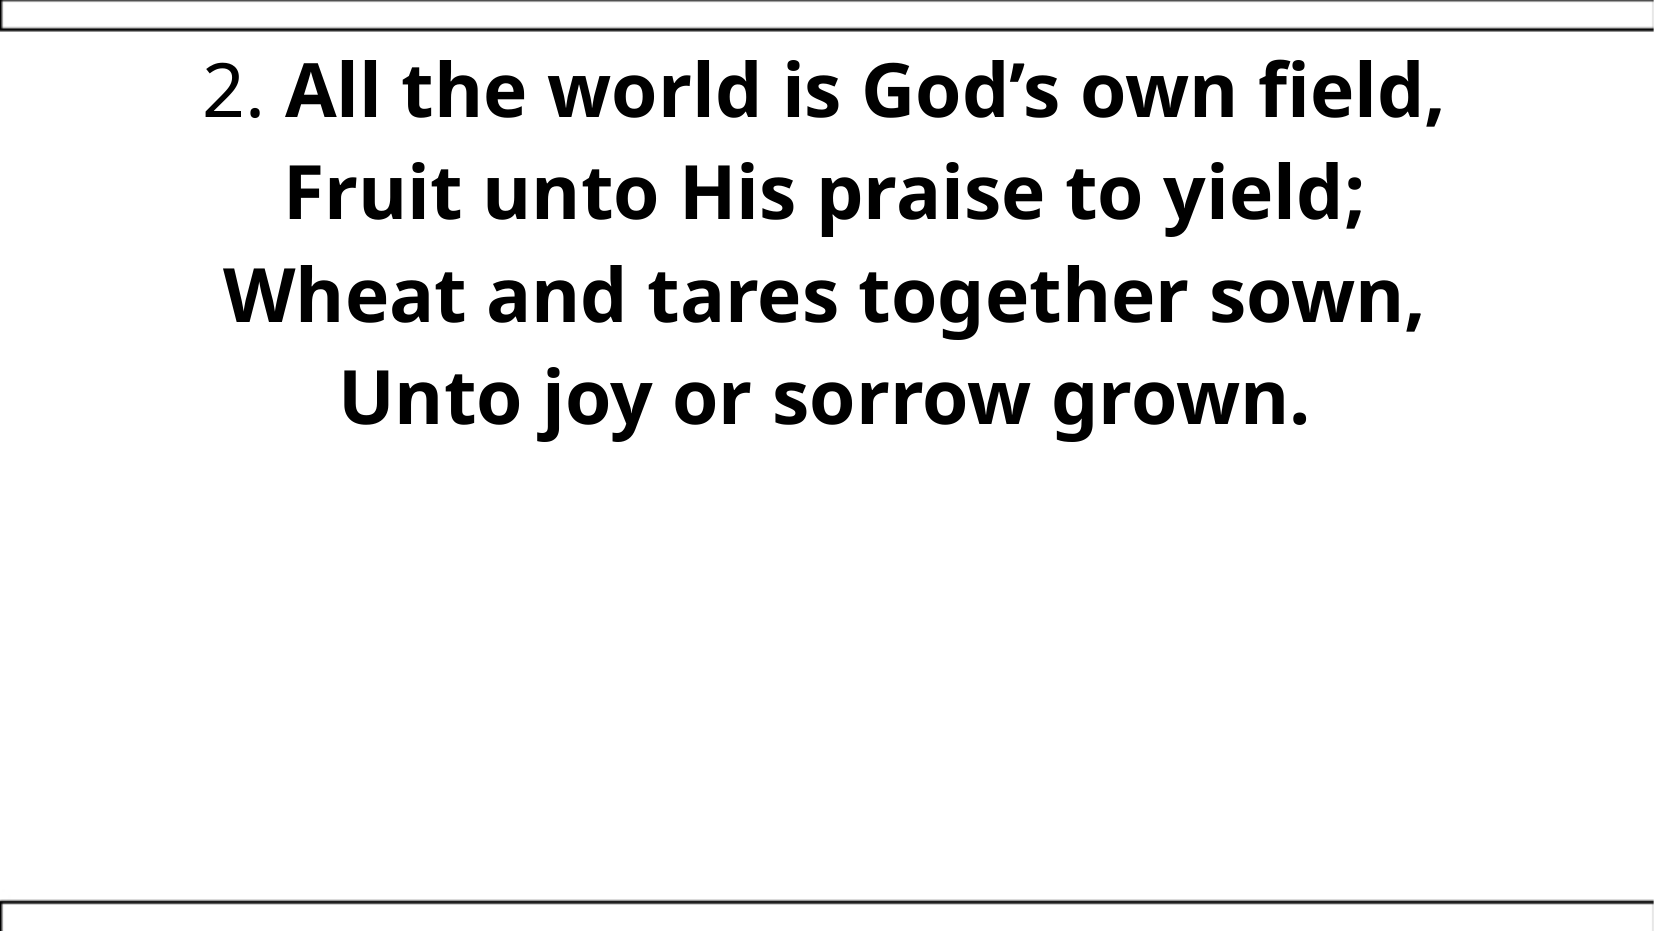

2. All the world is God’s own field,
Fruit unto His praise to yield;
Wheat and tares together sown,
Unto joy or sorrow grown.